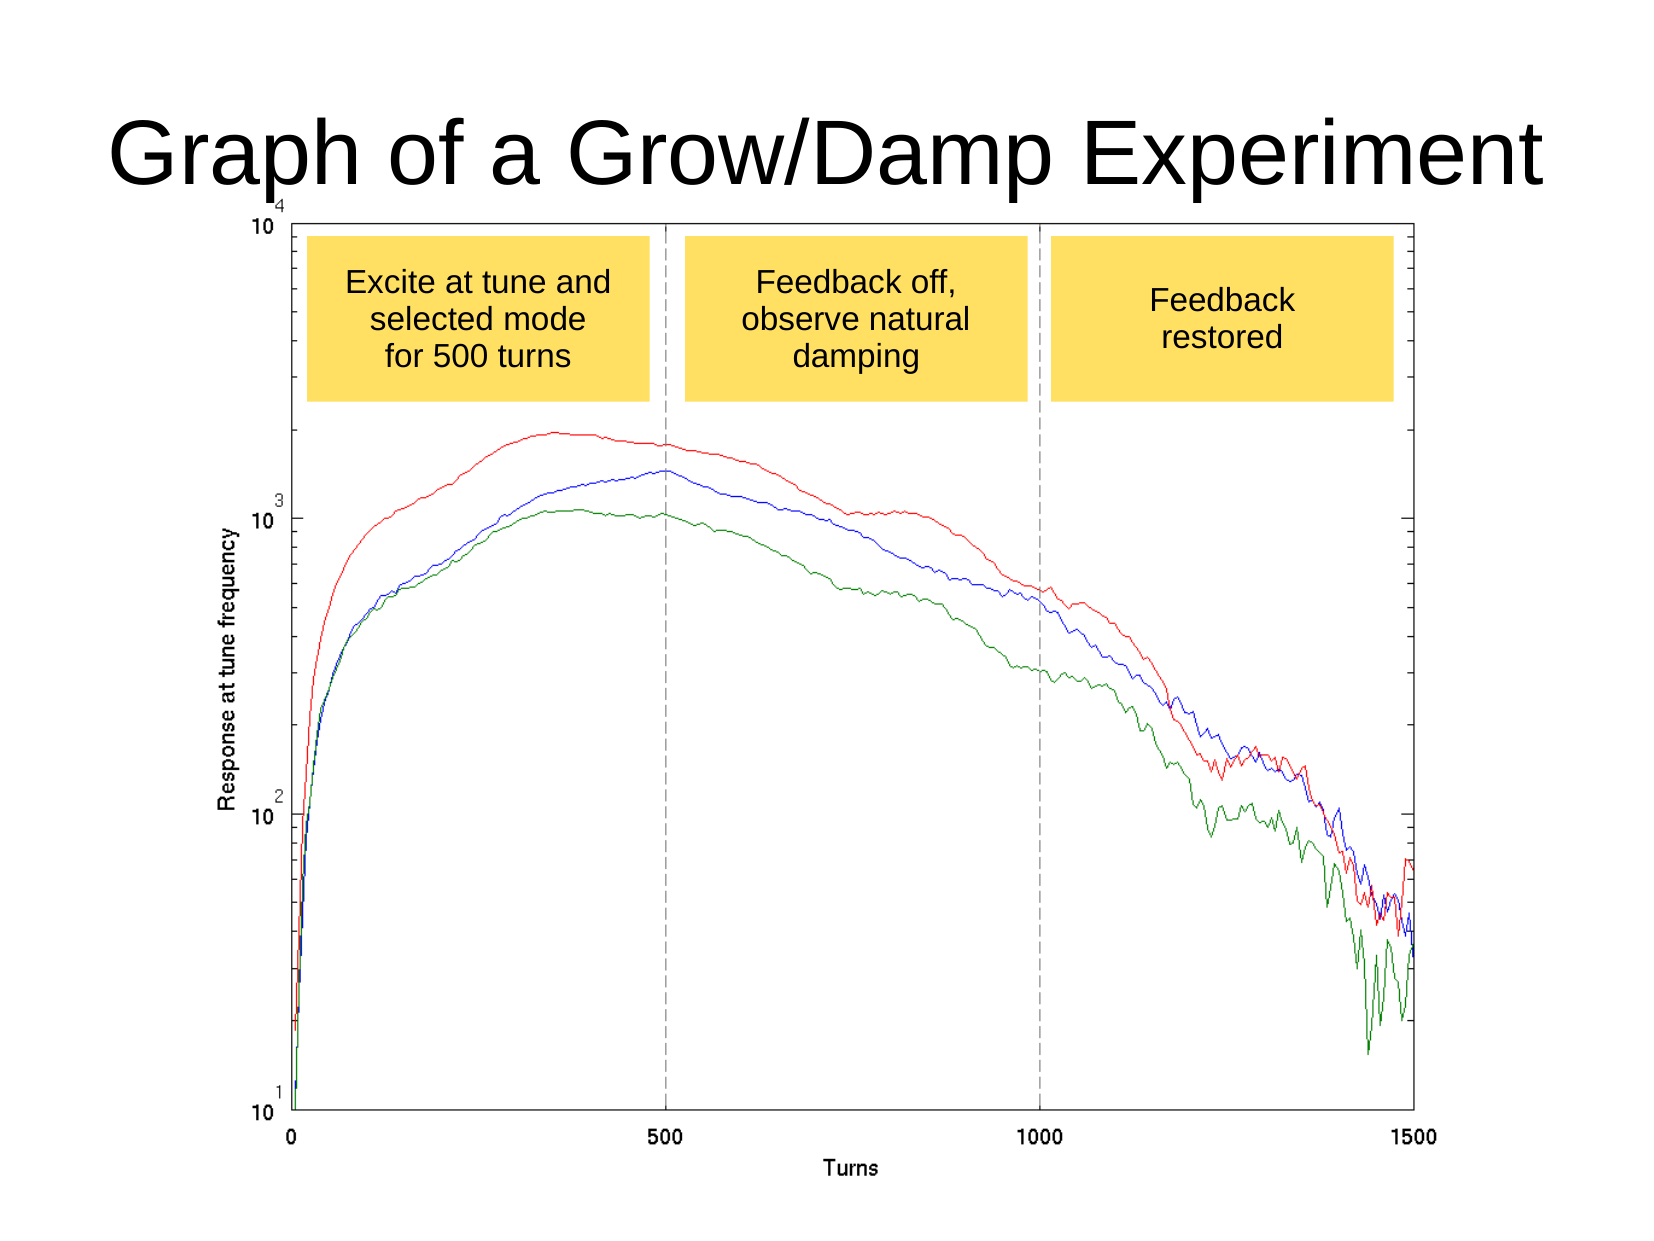

# Graph of a Grow/Damp Experiment
Excite at tune and
selected mode
for 500 turns
Feedback off,
observe natural
damping
Feedback
restored